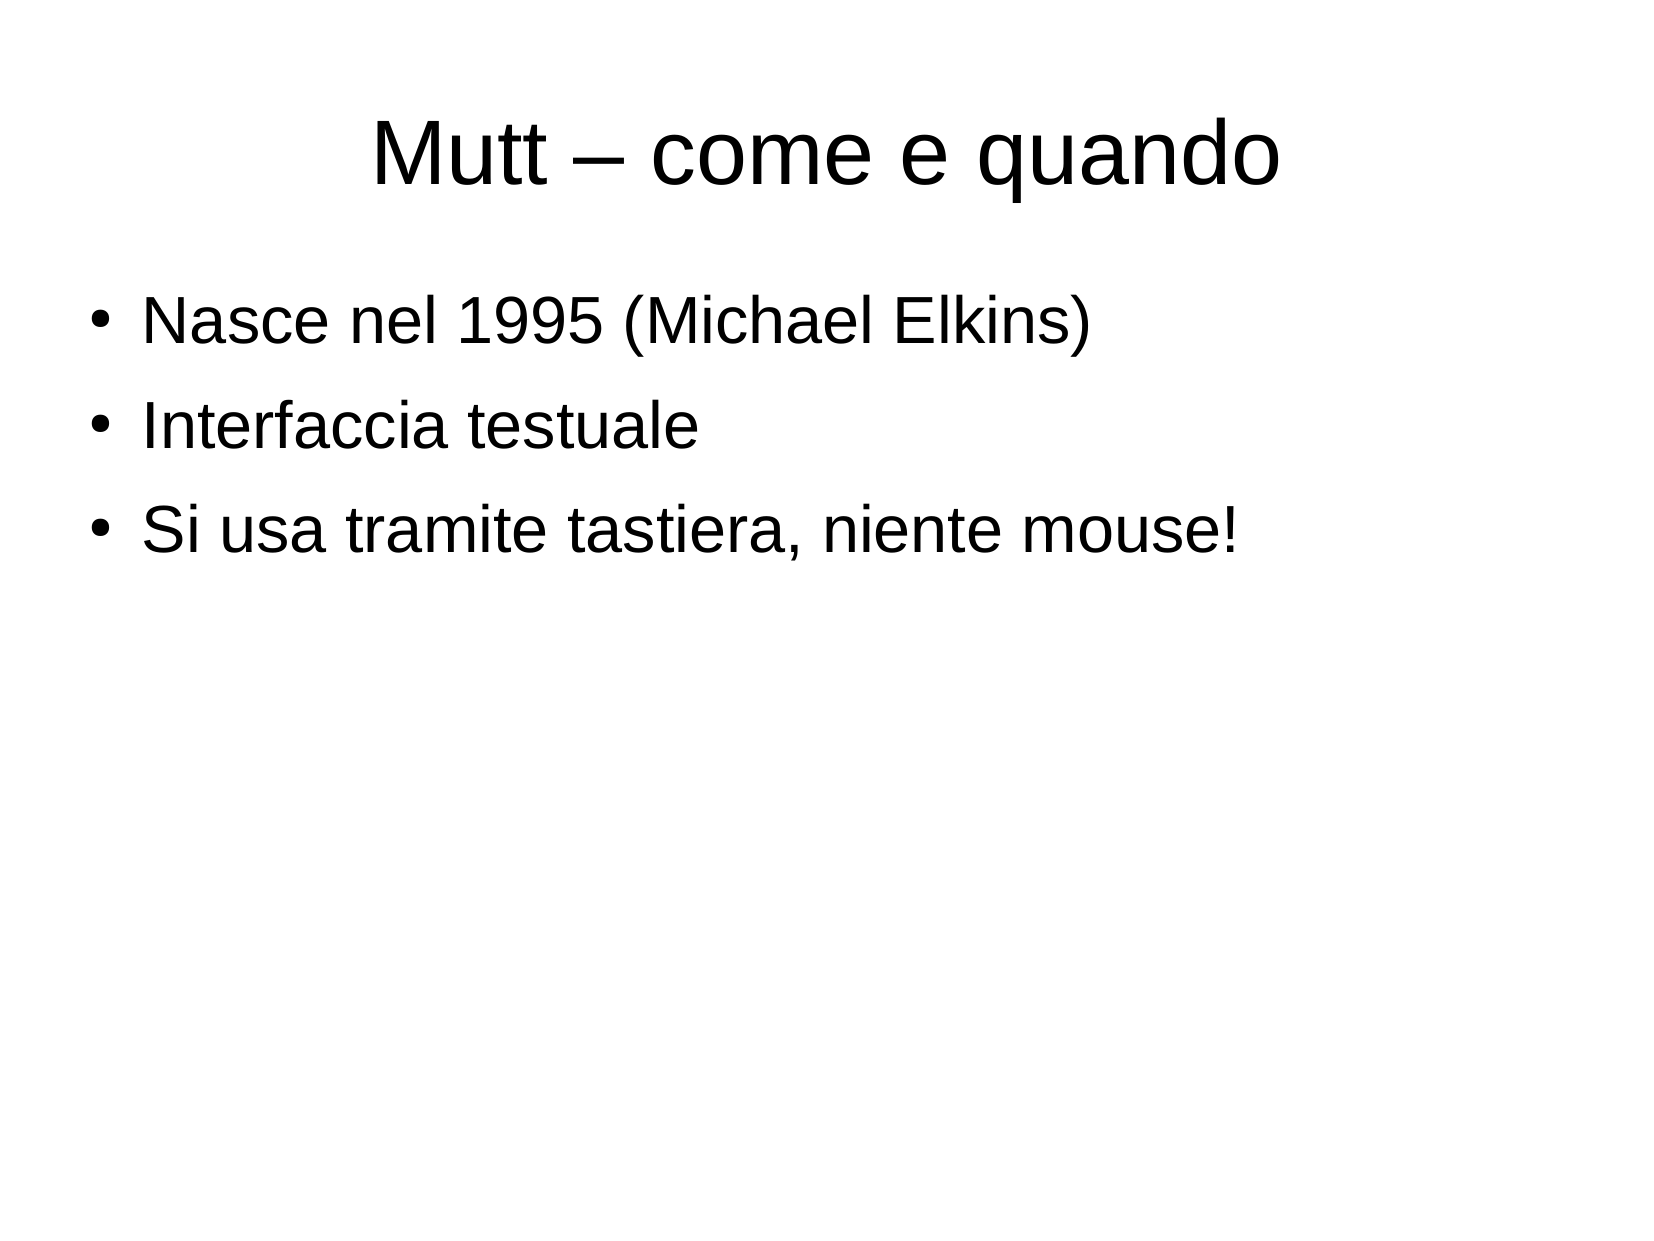

# Mutt – come e quando
Nasce nel 1995 (Michael Elkins)
Interfaccia testuale
Si usa tramite tastiera, niente mouse!